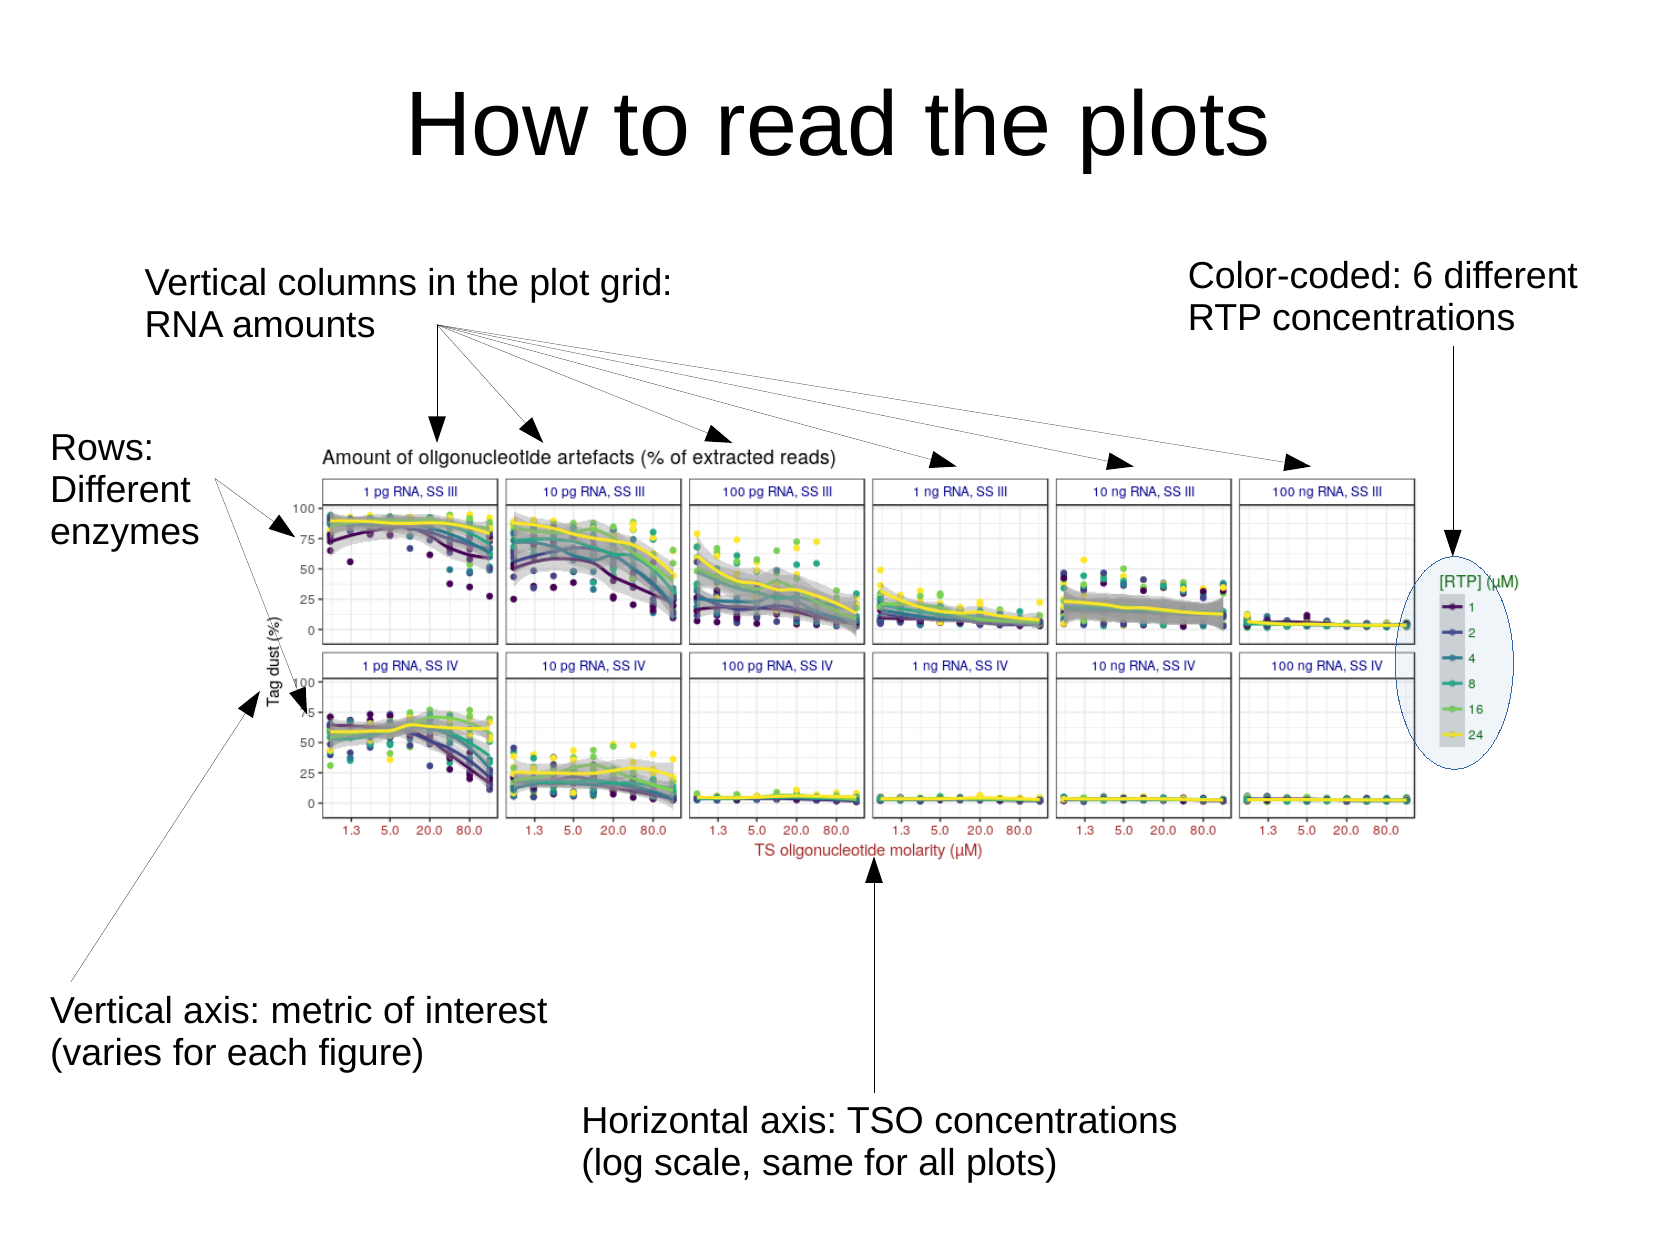

# How to read the plots
Color-coded: 6 different
RTP concentrations
Vertical columns in the plot grid:
RNA amounts
Rows:
Different
enzymes
Vertical axis: metric of interest
(varies for each figure)
Horizontal axis: TSO concentrations
(log scale, same for all plots)